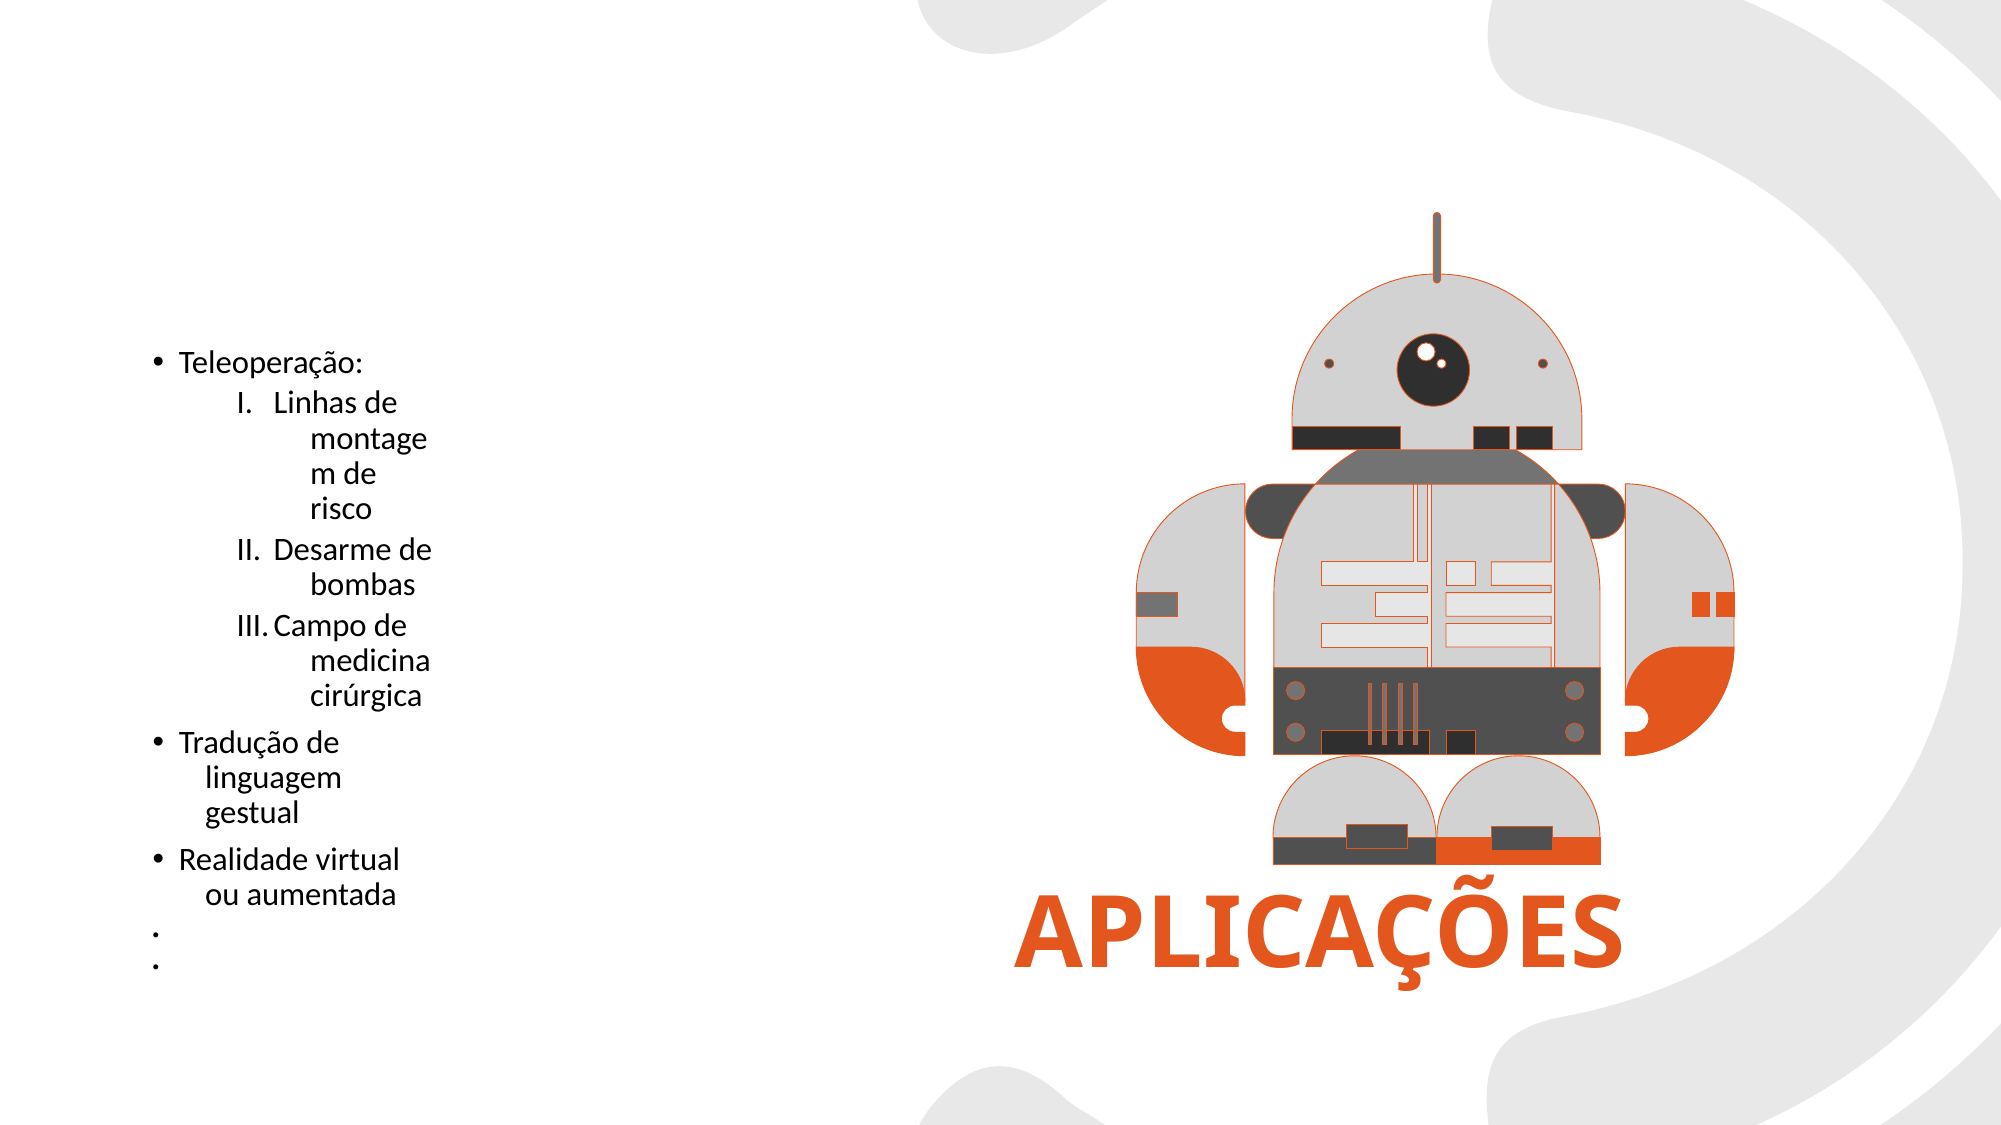

# APLICAÇÕES
Teleoperação:
Linhas de montagem de risco
Desarme de bombas
Campo de medicina cirúrgica
Tradução de linguagem gestual
Realidade virtual ou aumentada